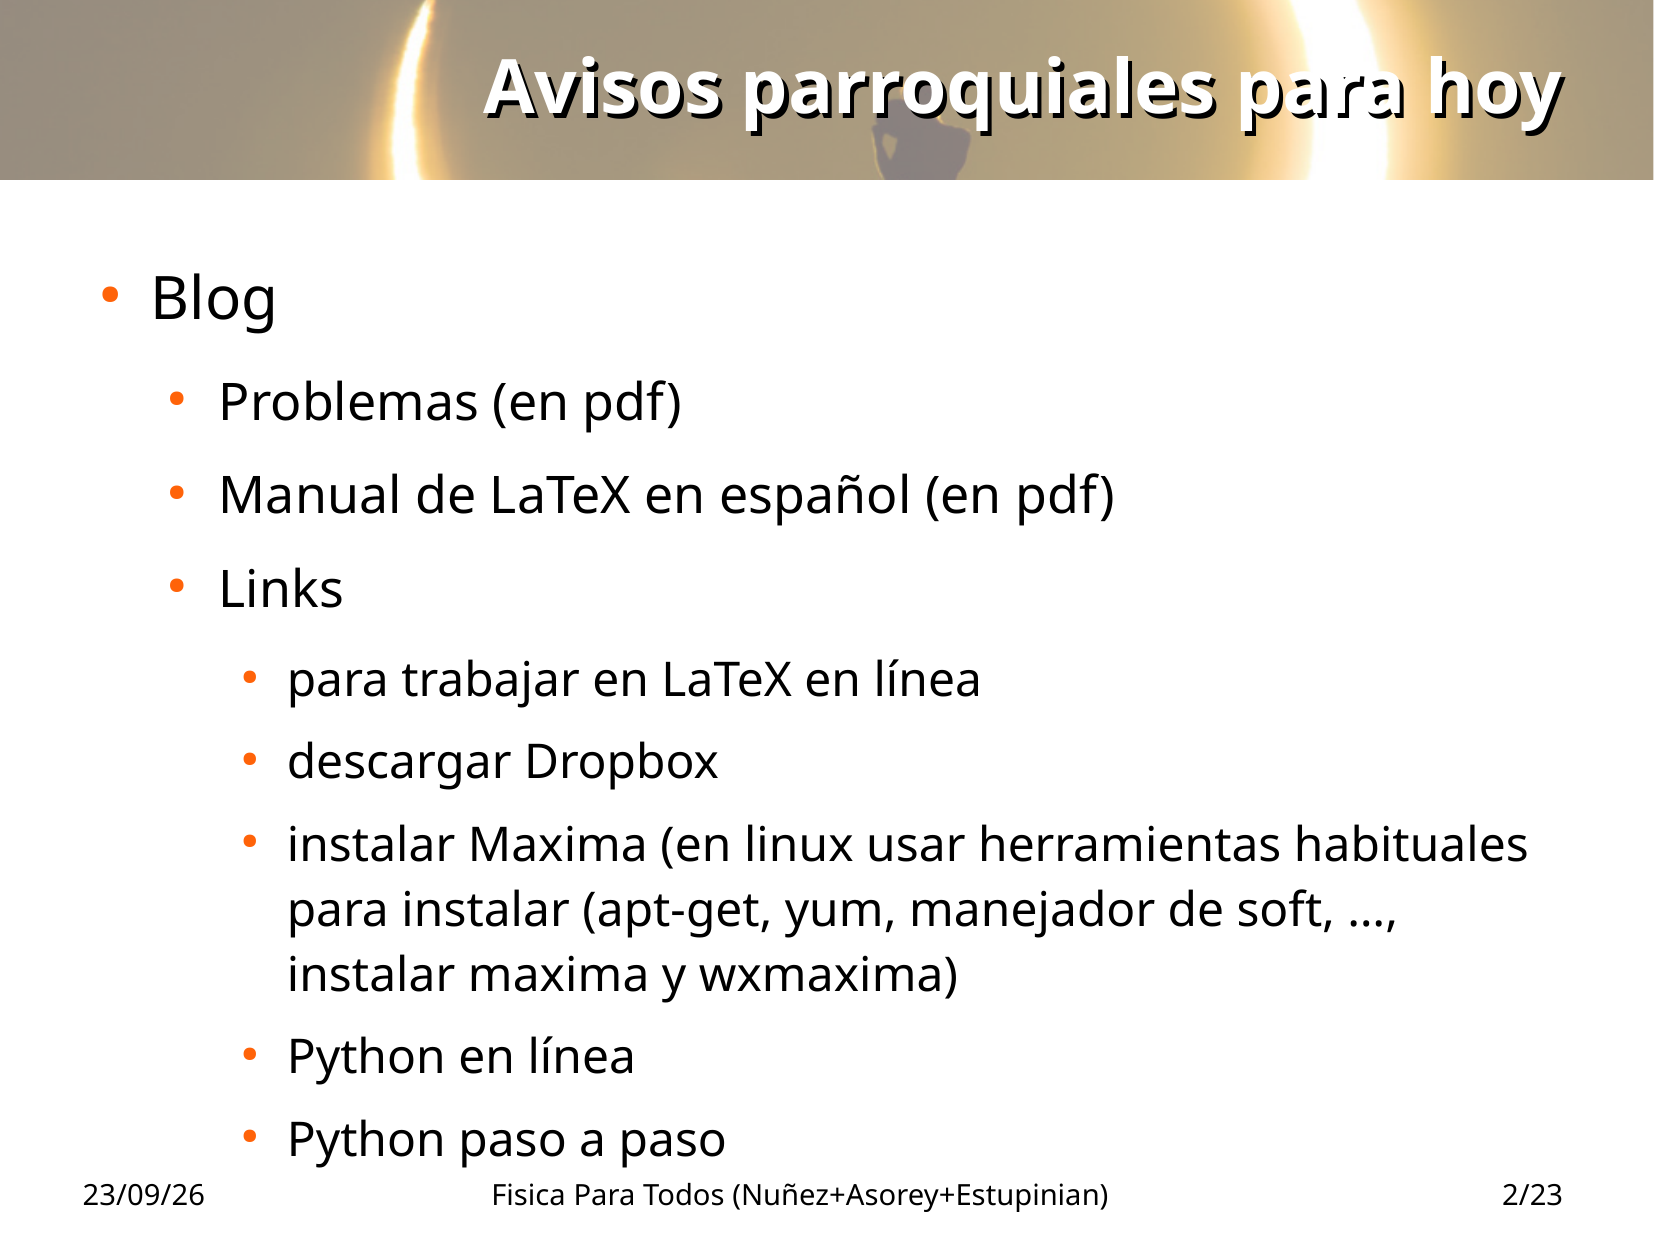

# Avisos parroquiales para hoy
Blog
Problemas (en pdf)
Manual de LaTeX en español (en pdf)
Links
para trabajar en LaTeX en línea
descargar Dropbox
instalar Maxima (en linux usar herramientas habituales para instalar (apt-get, yum, manejador de soft, …, instalar maxima y wxmaxima)
Python en línea
Python paso a paso
Fisica Para Todos (Nuñez+Asorey+Estupinian)
2